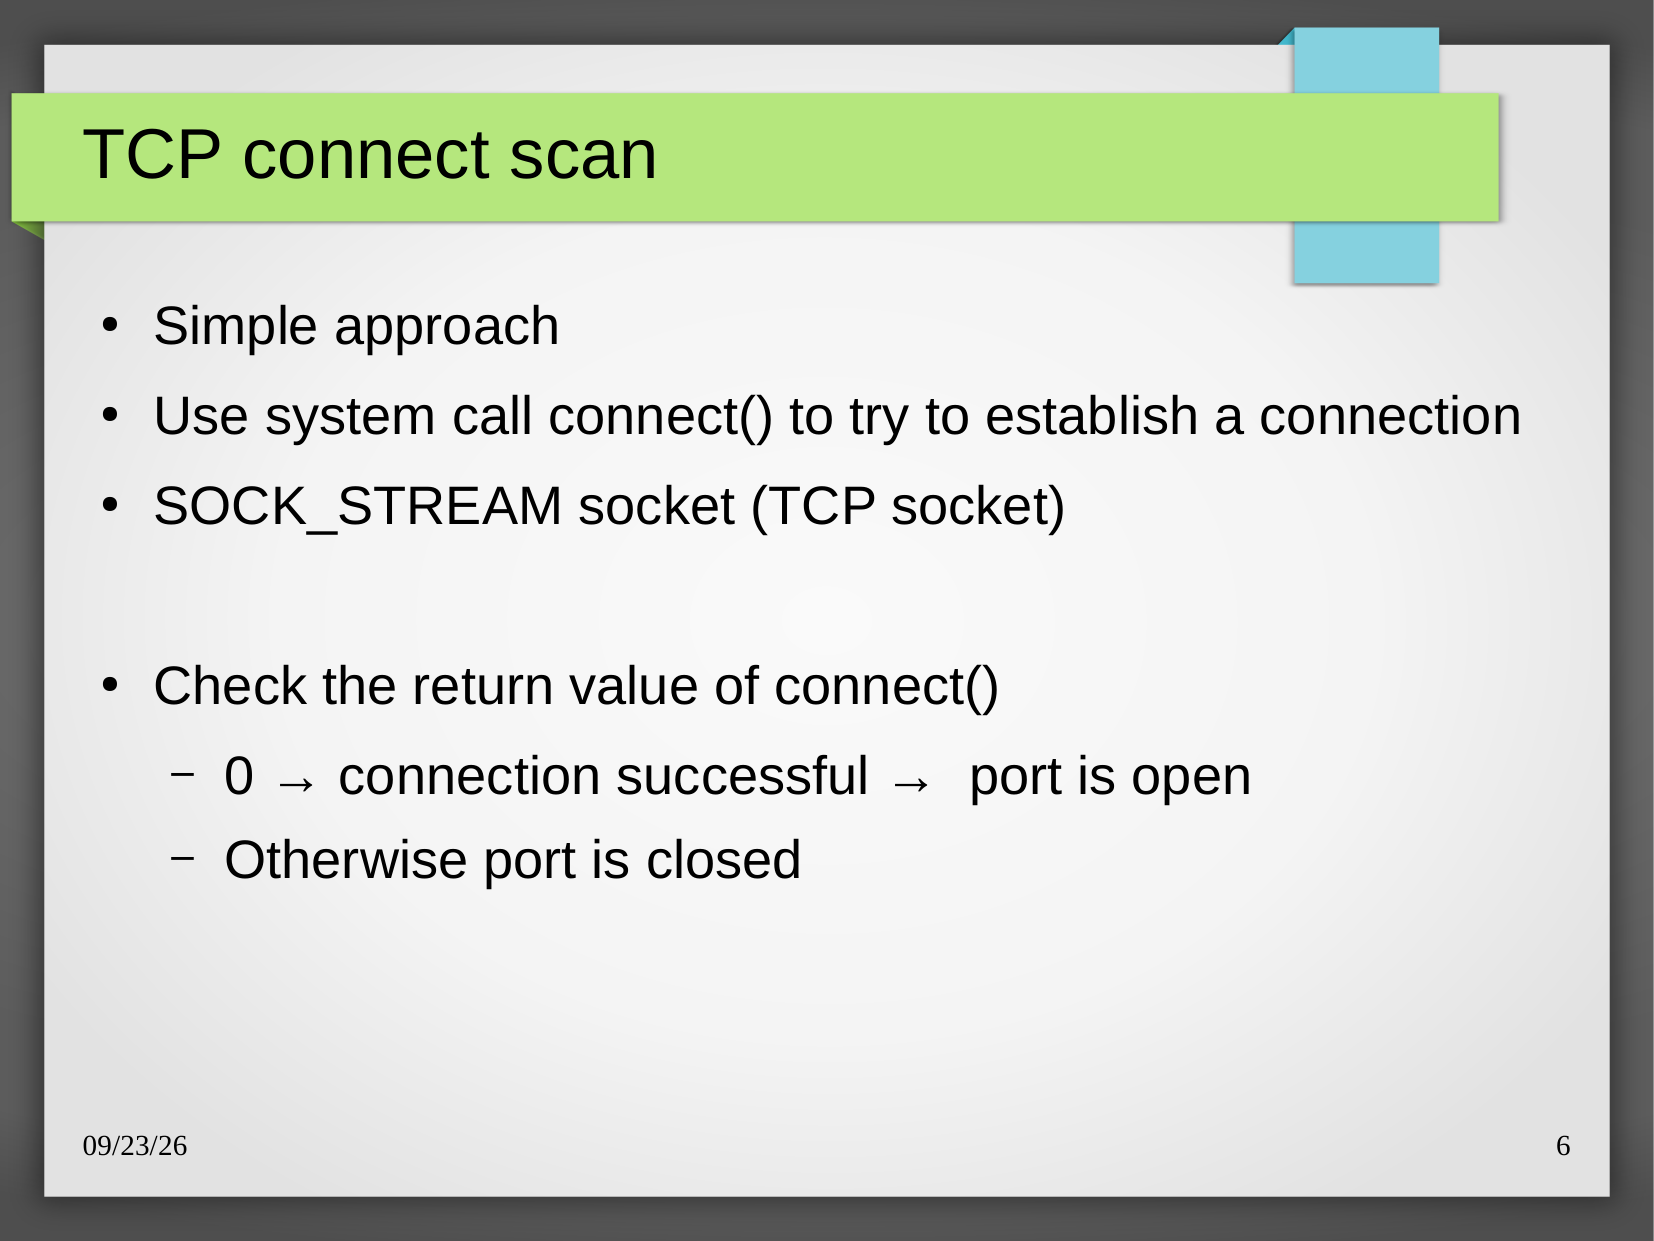

# TCP connect scan
Simple approach
Use system call connect() to try to establish a connection
SOCK_STREAM socket (TCP socket)
Check the return value of connect()
0 → connection successful → port is open
Otherwise port is closed
6